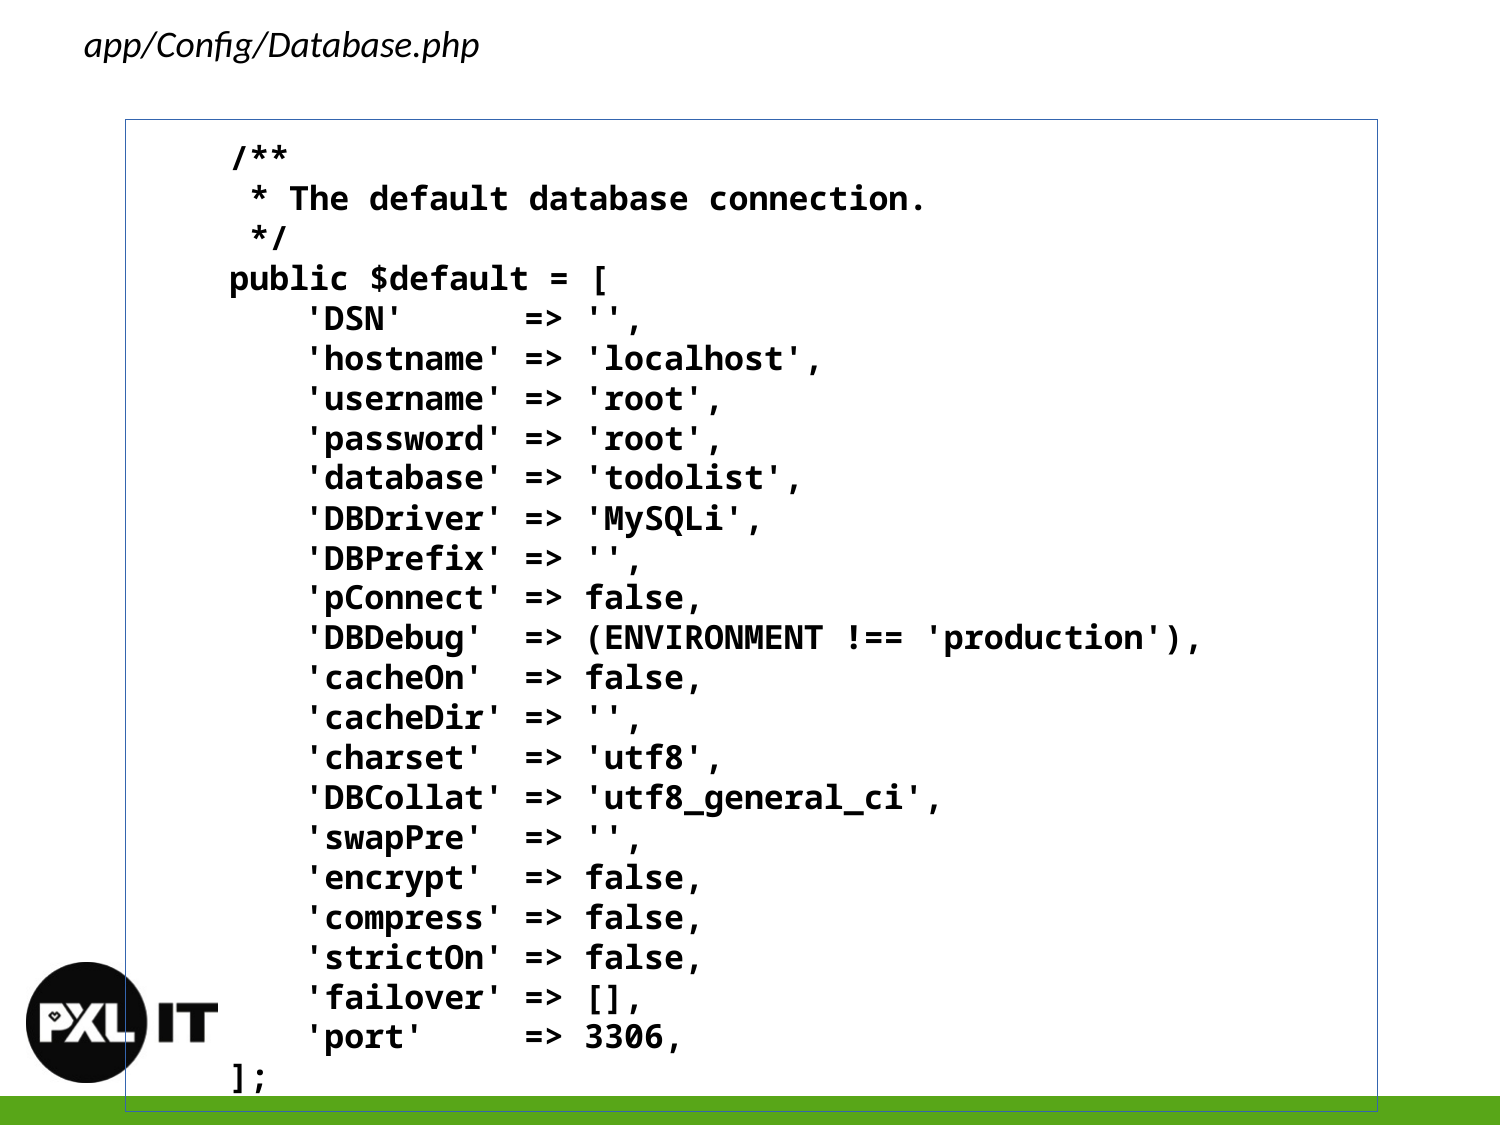

app/Config/Database.php
	/**
	 * The default database connection.
	 */
	public $default = [
		'DSN' => '',
		'hostname' => 'localhost',
		'username' => 'root',
		'password' => 'root',
		'database' => 'todolist',
		'DBDriver' => 'MySQLi',
		'DBPrefix' => '',
		'pConnect' => false,
		'DBDebug' => (ENVIRONMENT !== 'production'),
		'cacheOn' => false,
		'cacheDir' => '',
		'charset' => 'utf8',
		'DBCollat' => 'utf8_general_ci',
		'swapPre' => '',
		'encrypt' => false,
		'compress' => false,
		'strictOn' => false,
		'failover' => [],
		'port' => 3306,
	];